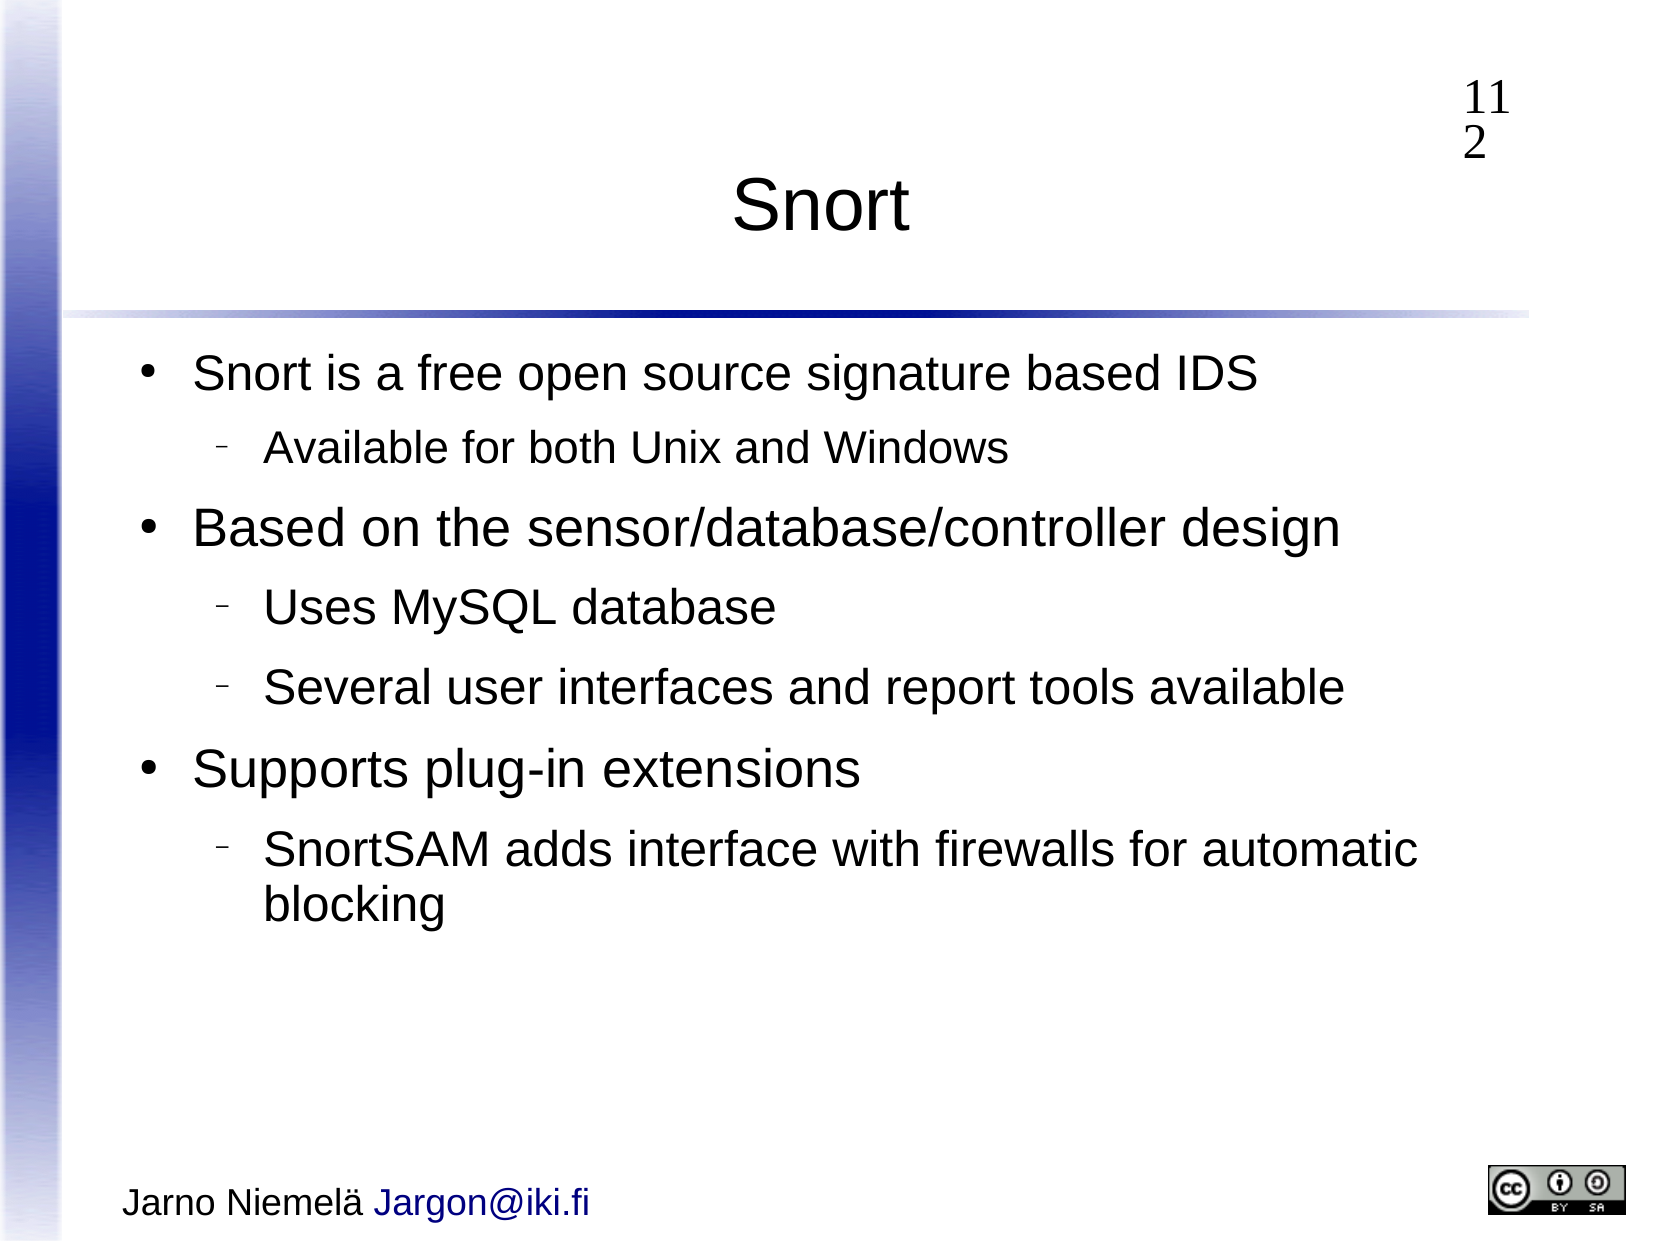

# Snort
Snort is a free open source signature based IDS
Available for both Unix and Windows
Based on the sensor/database/controller design
Uses MySQL database
Several user interfaces and report tools available
Supports plug-in extensions
SnortSAM adds interface with firewalls for automatic blocking